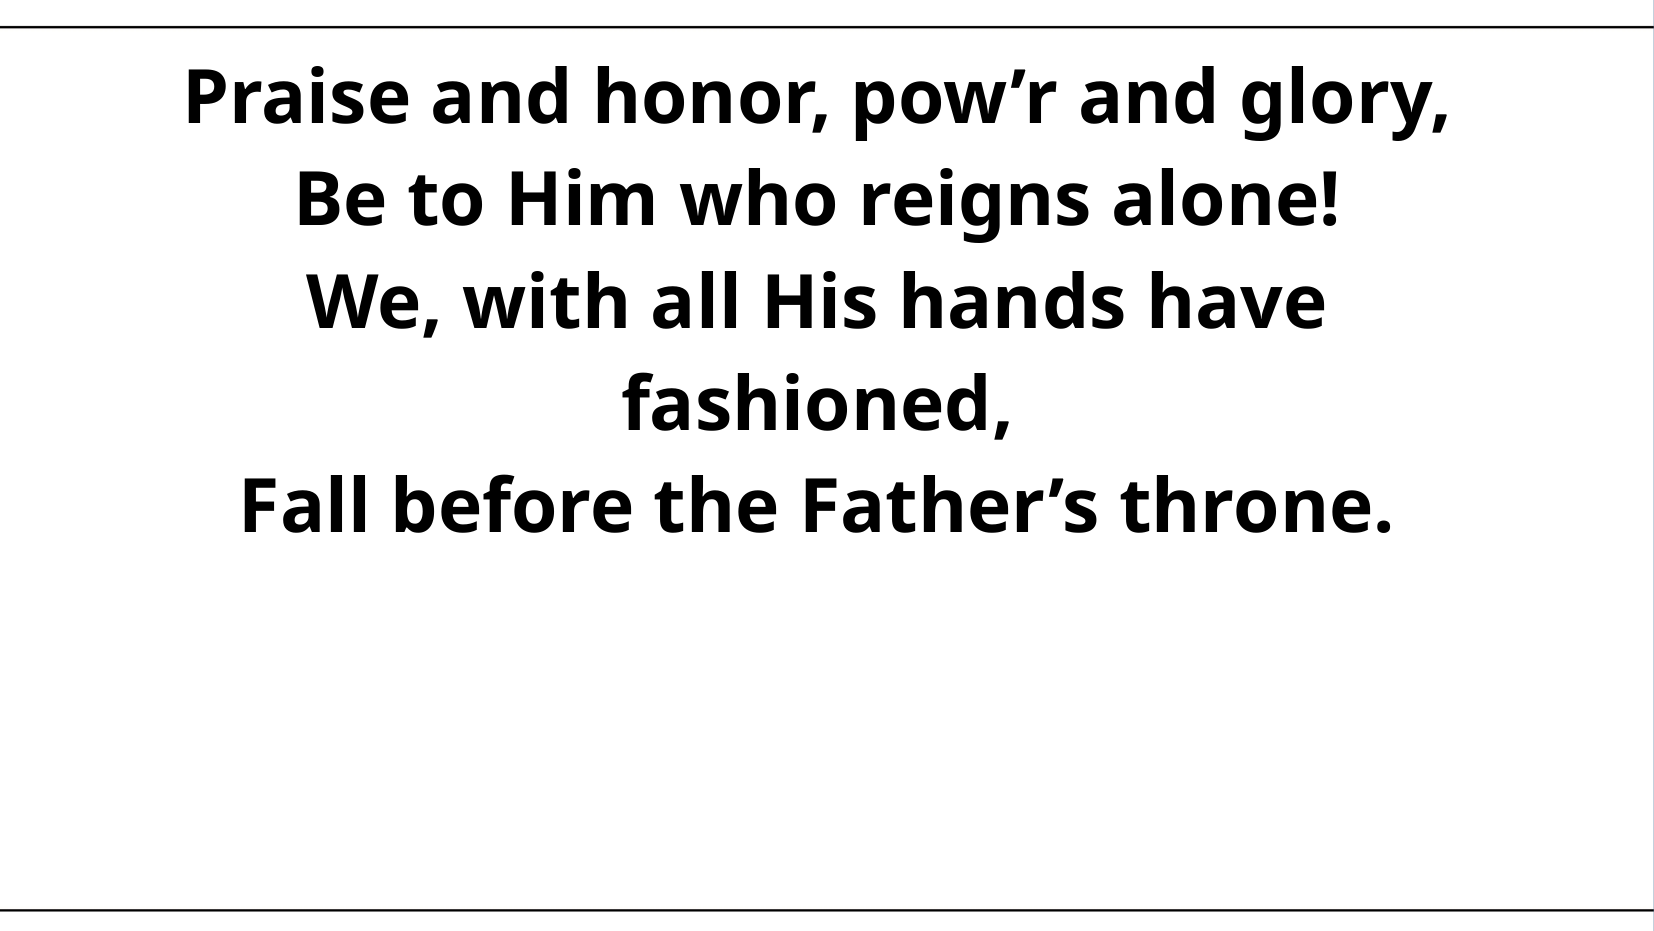

Praise and honor, pow’r and glory,
Be to Him who reigns alone!
We, with all His hands have fashioned,
Fall before the Father’s throne.